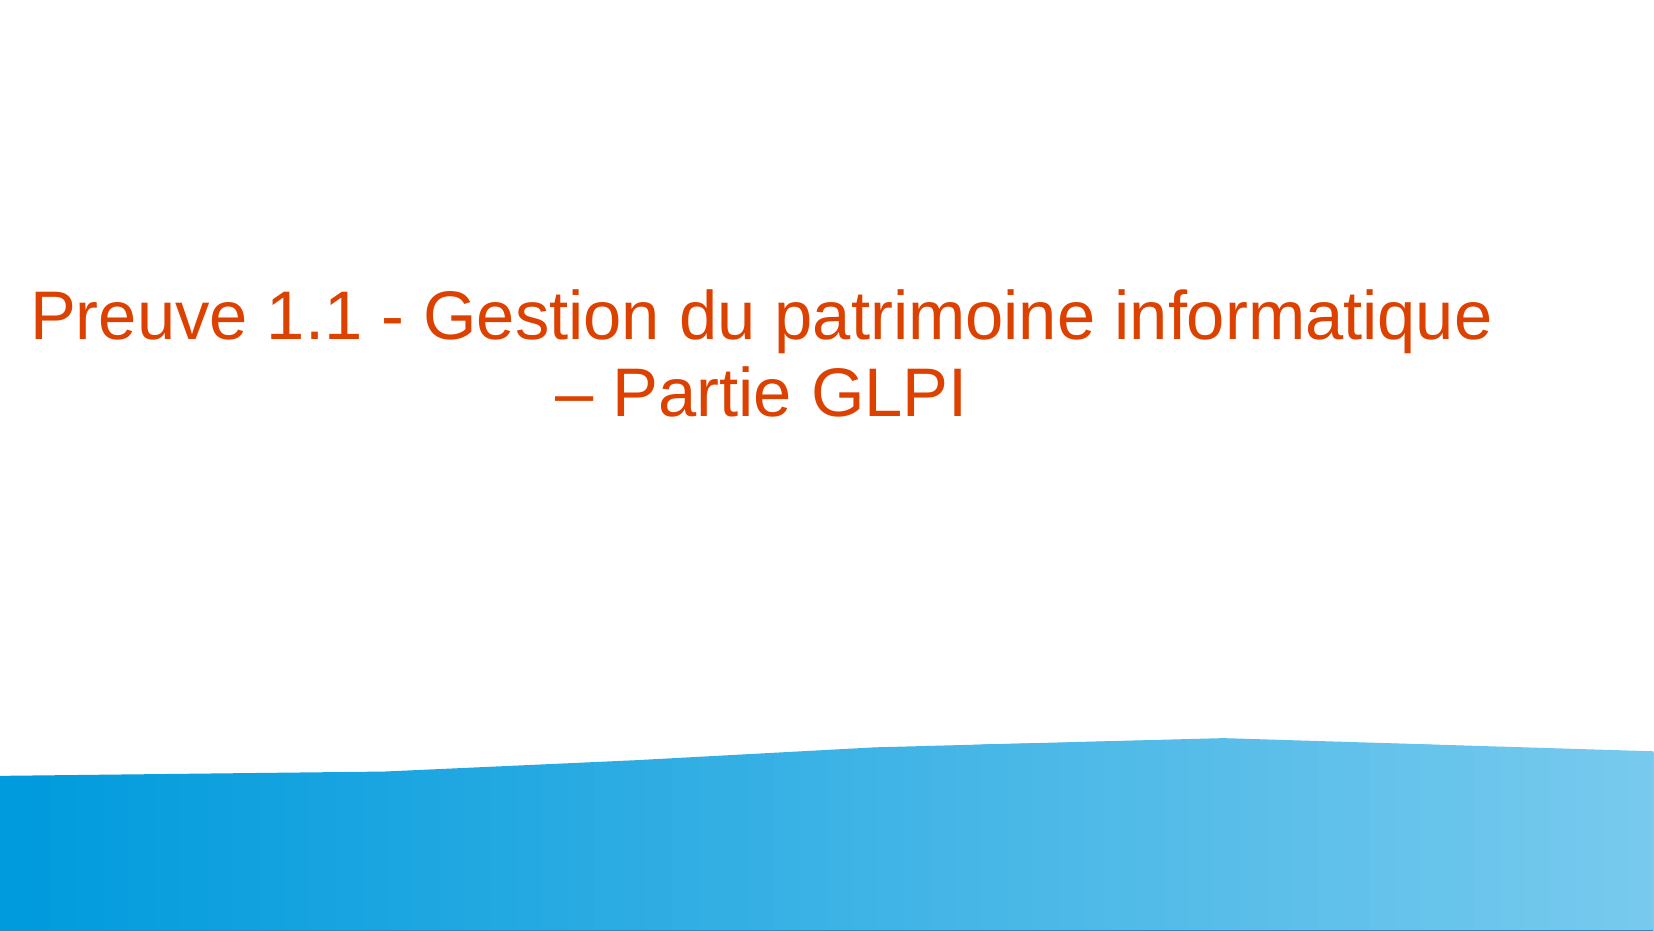

# Preuve 1.1 - Gestion du patrimoine informatique – Partie GLPI